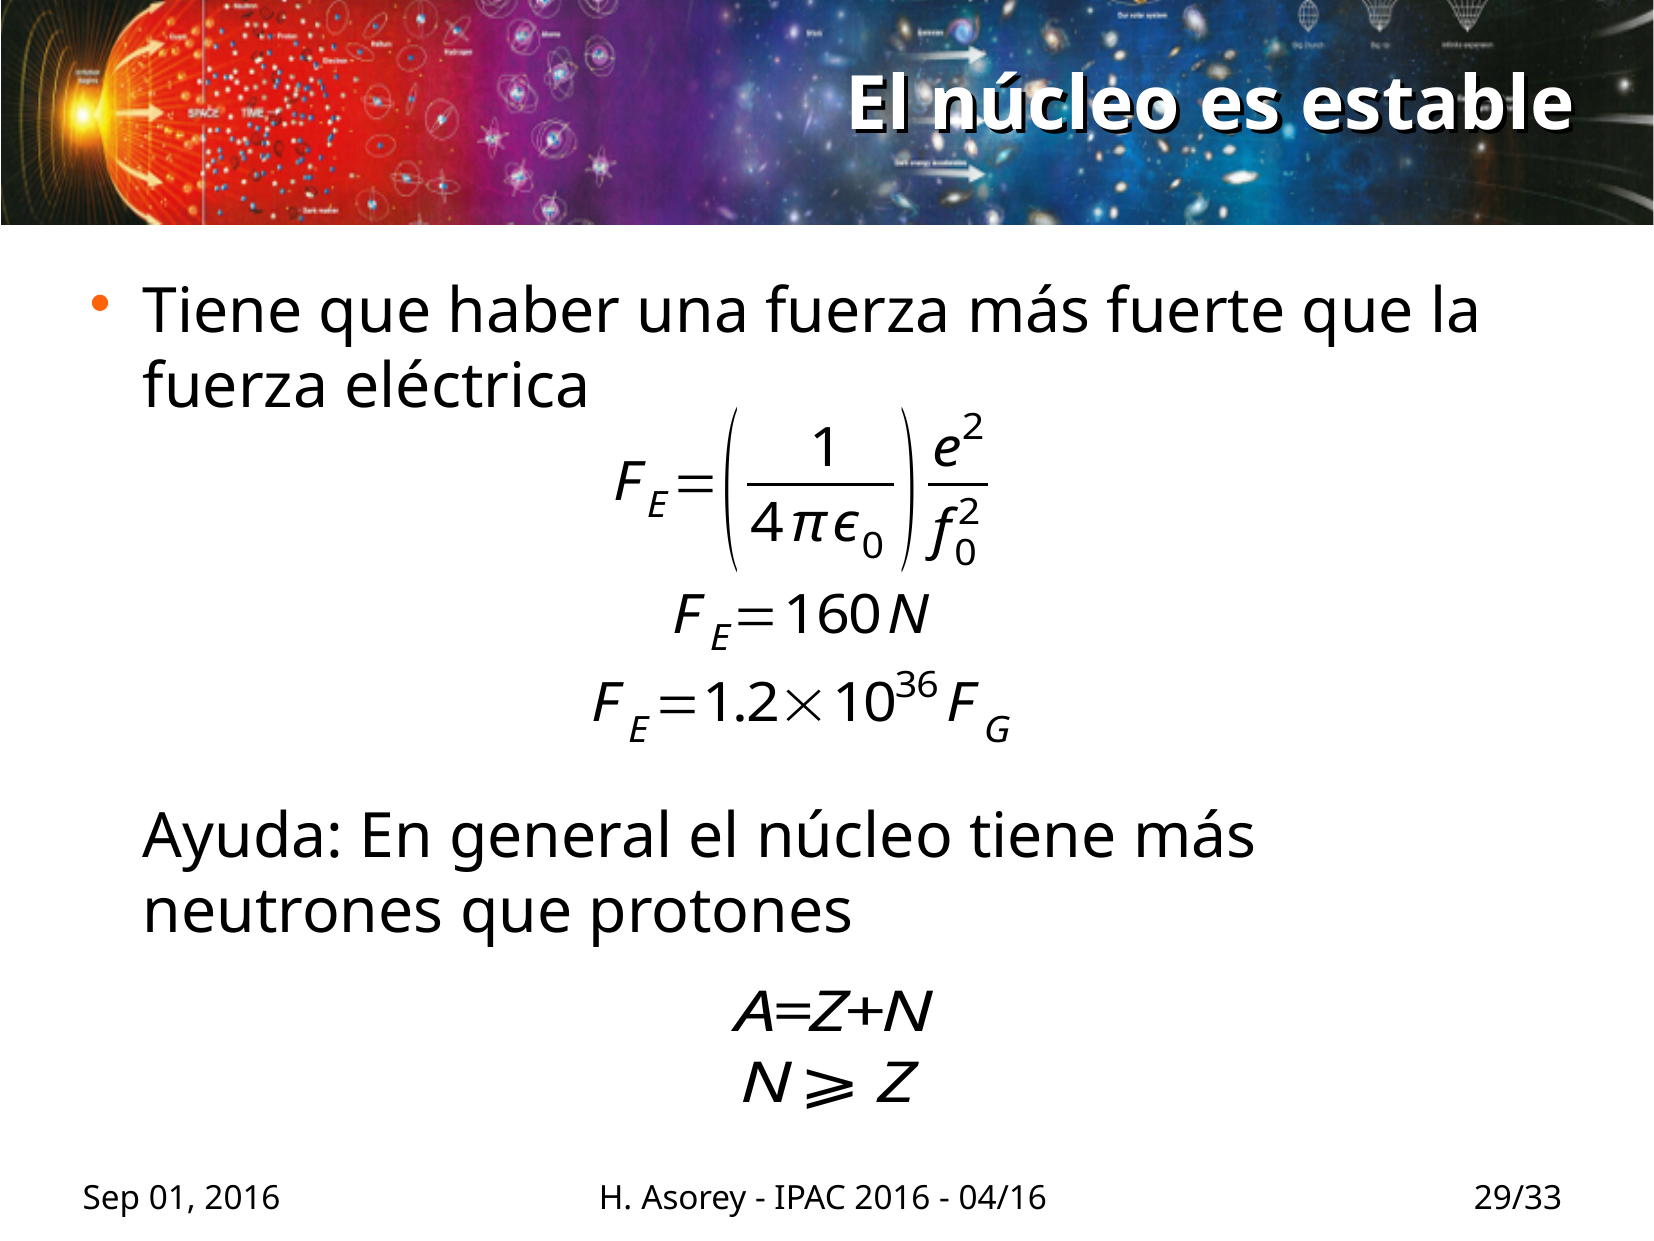

# El núcleo es estable
Tiene que haber una fuerza más fuerte que la fuerza eléctrica
Ayuda: En general el núcleo tiene más neutrones que protones
Sep 01, 2016
H. Asorey - IPAC 2016 - 04/16
29